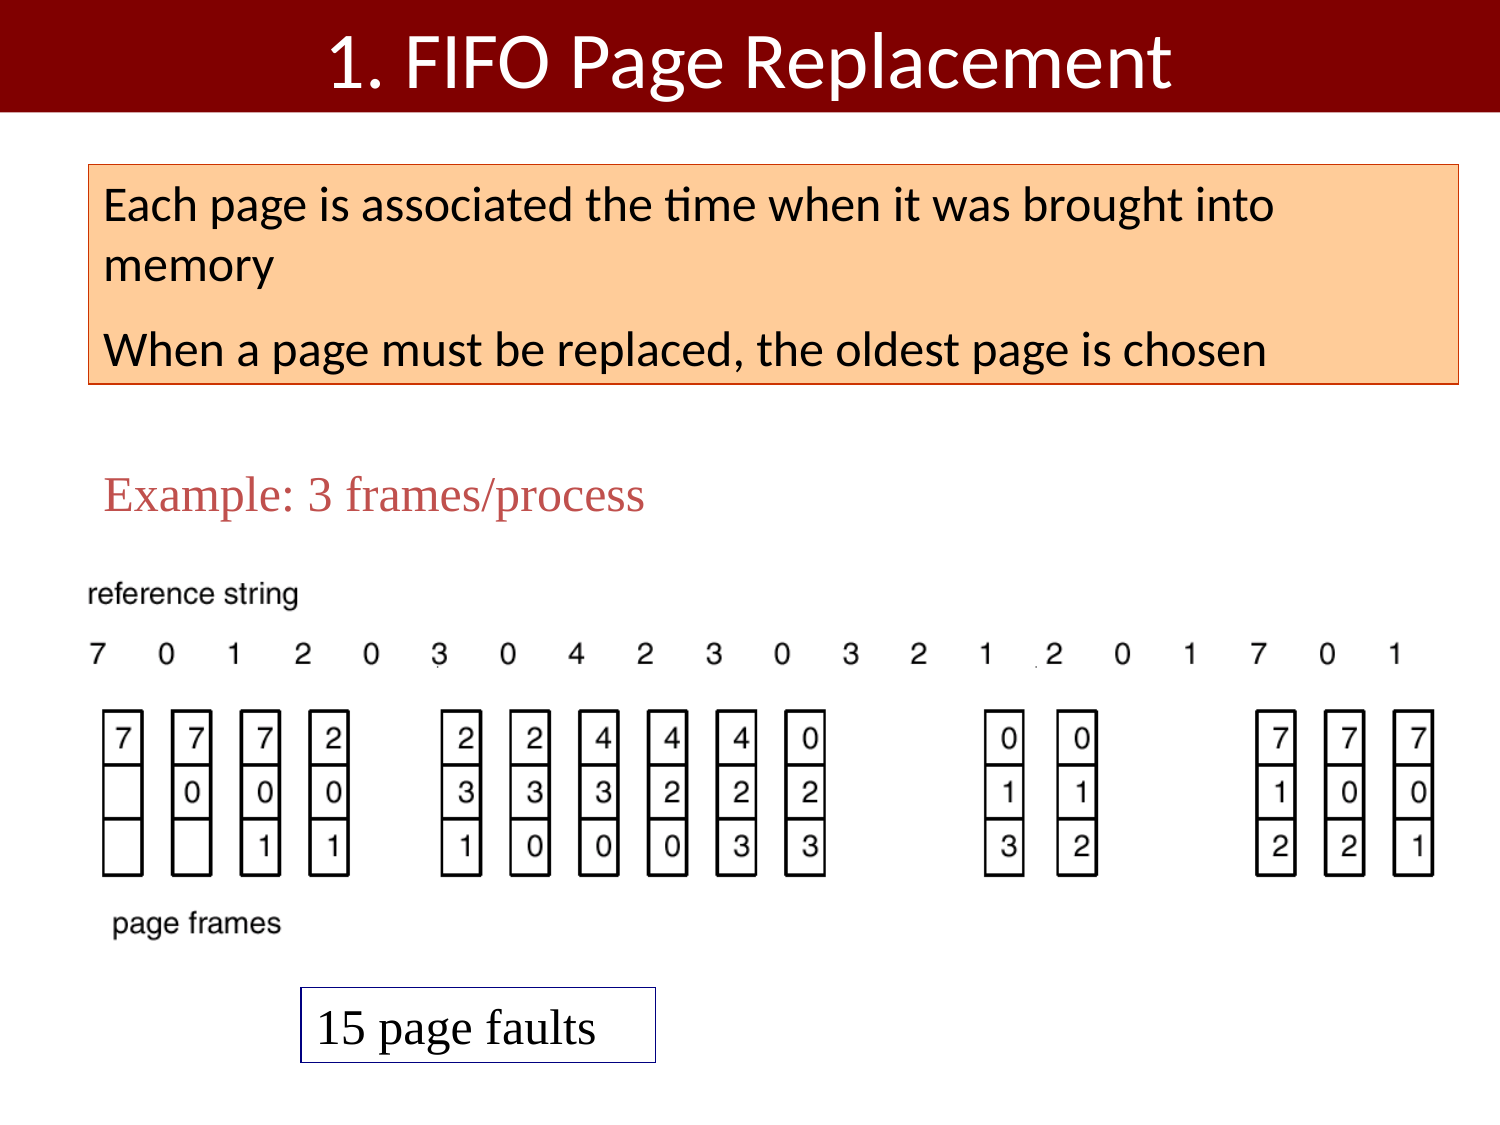

# 1. FIFO Page Replacement
Each page is associated the time when it was brought into memory
When a page must be replaced, the oldest page is chosen
Example: 3 frames/process
15 page faults